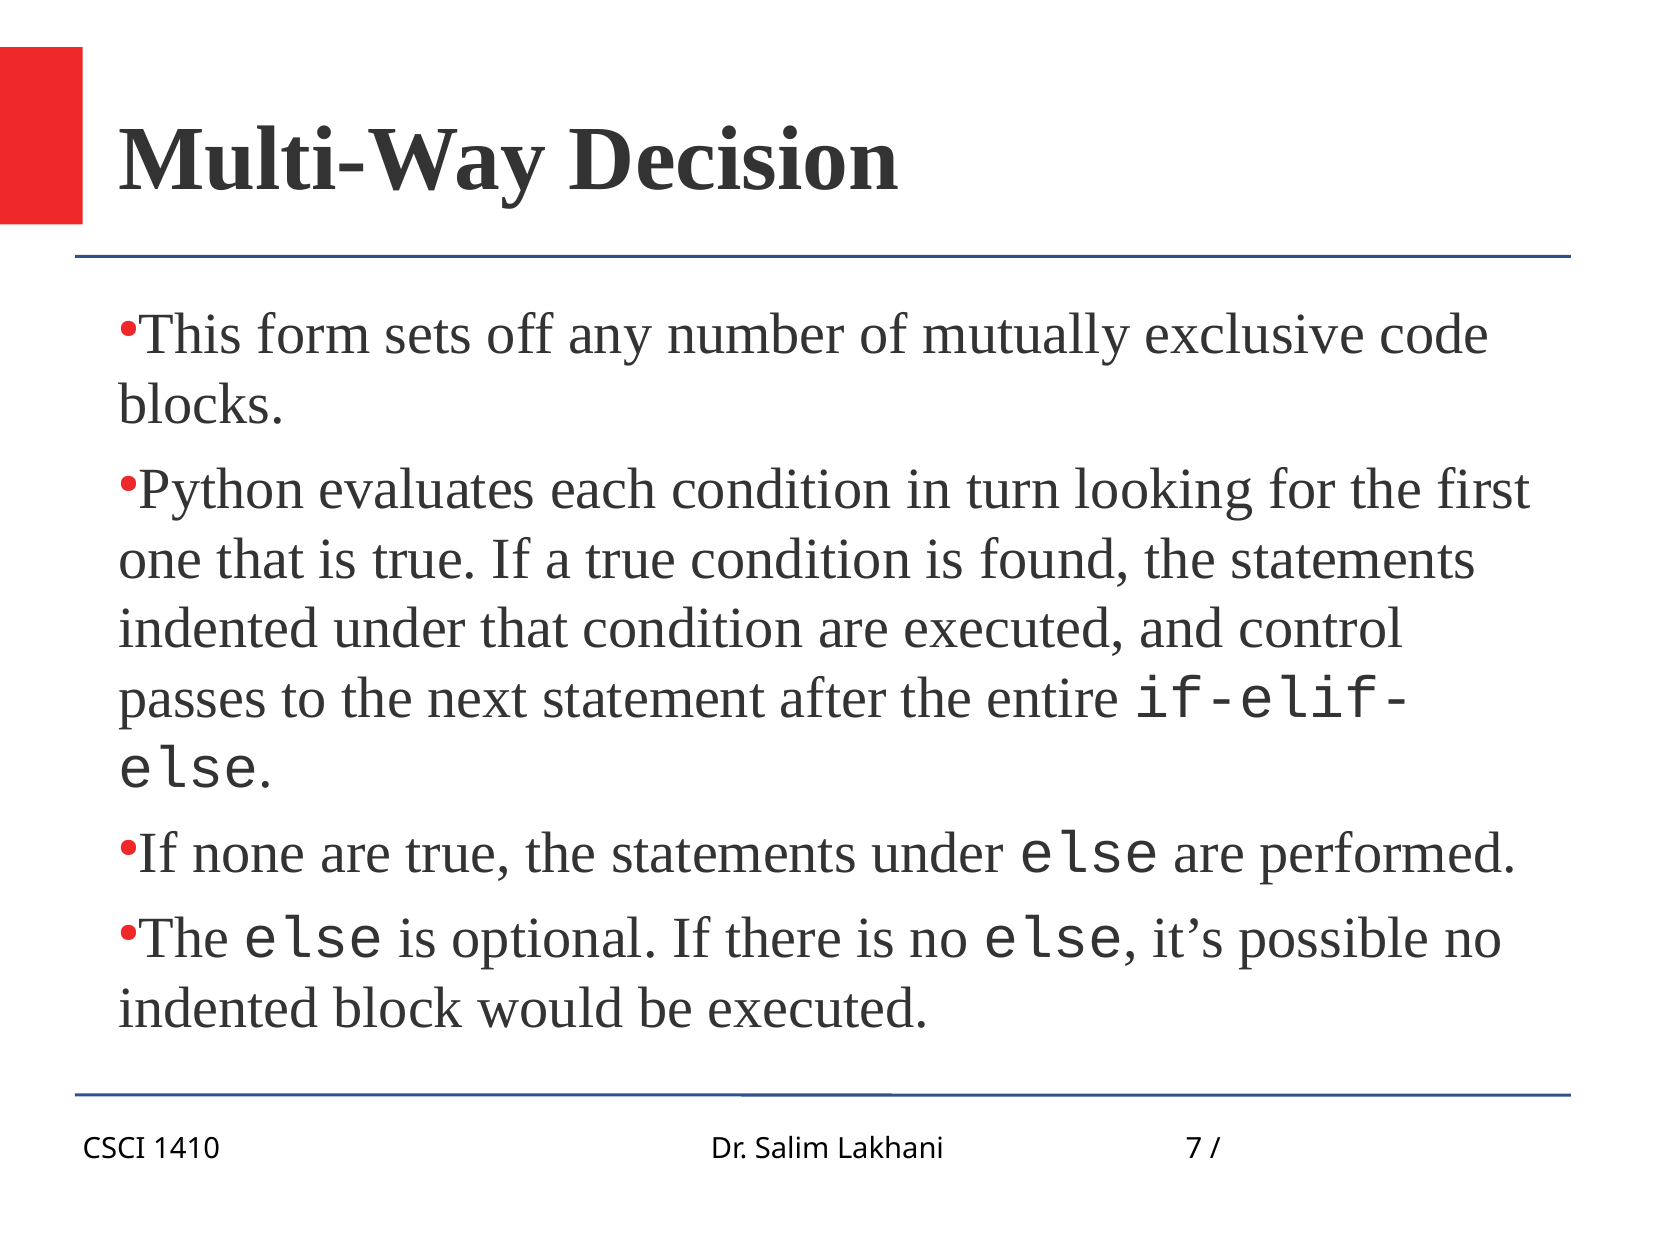

# Multi-Way Decision
This form sets off any number of mutually exclusive code blocks.
Python evaluates each condition in turn looking for the first one that is true. If a true condition is found, the statements indented under that condition are executed, and control passes to the next statement after the entire if-elif-else.
If none are true, the statements under else are performed.
The else is optional. If there is no else, it’s possible no indented block would be executed.
CSCI 1410
Dr. Salim Lakhani